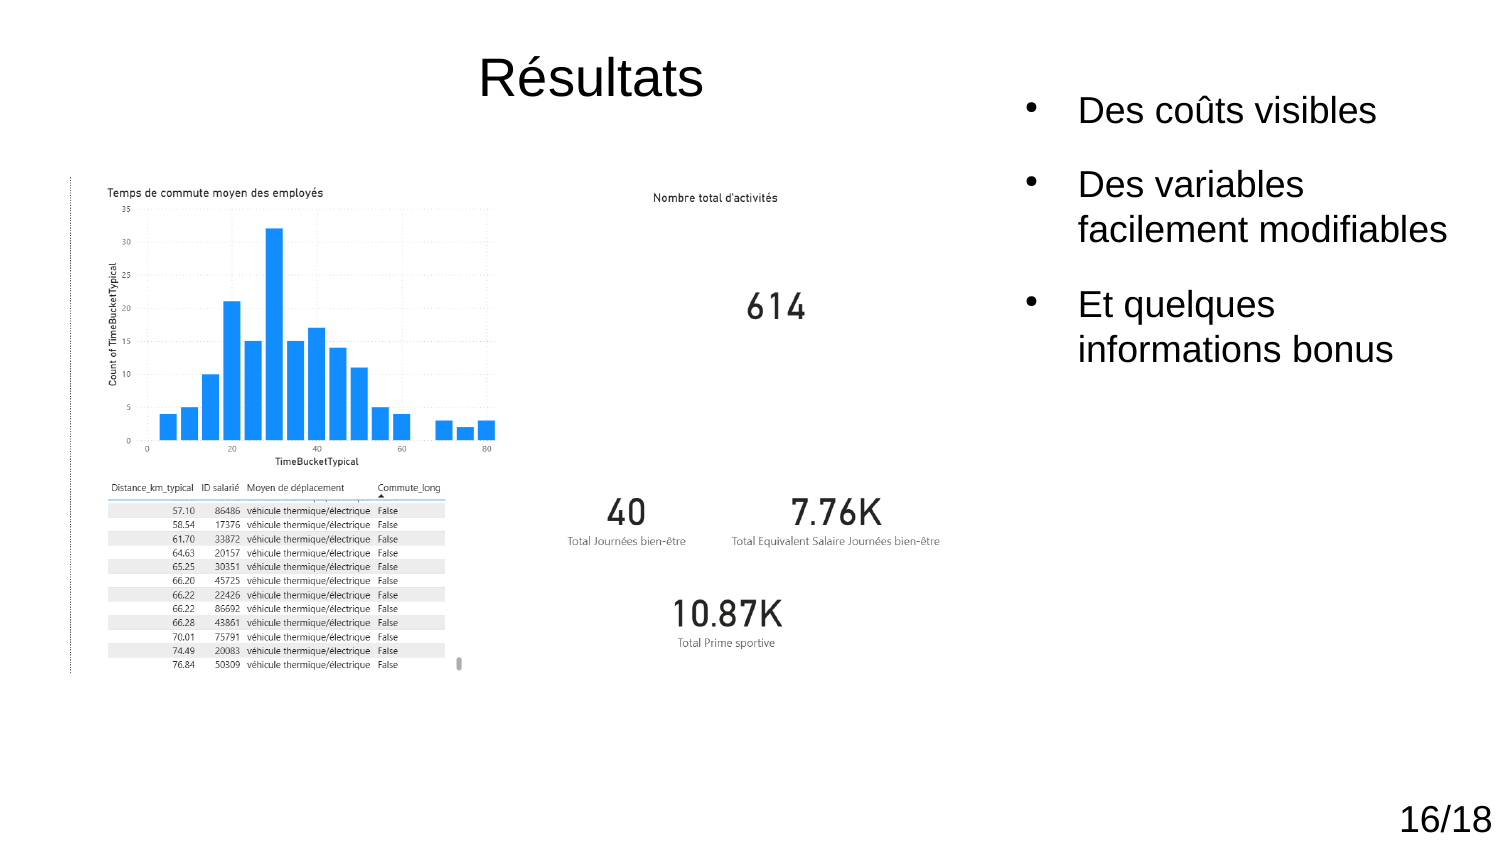

# Résultats
Des coûts visibles
Des variables facilement modifiables
Et quelques informations bonus
16/18